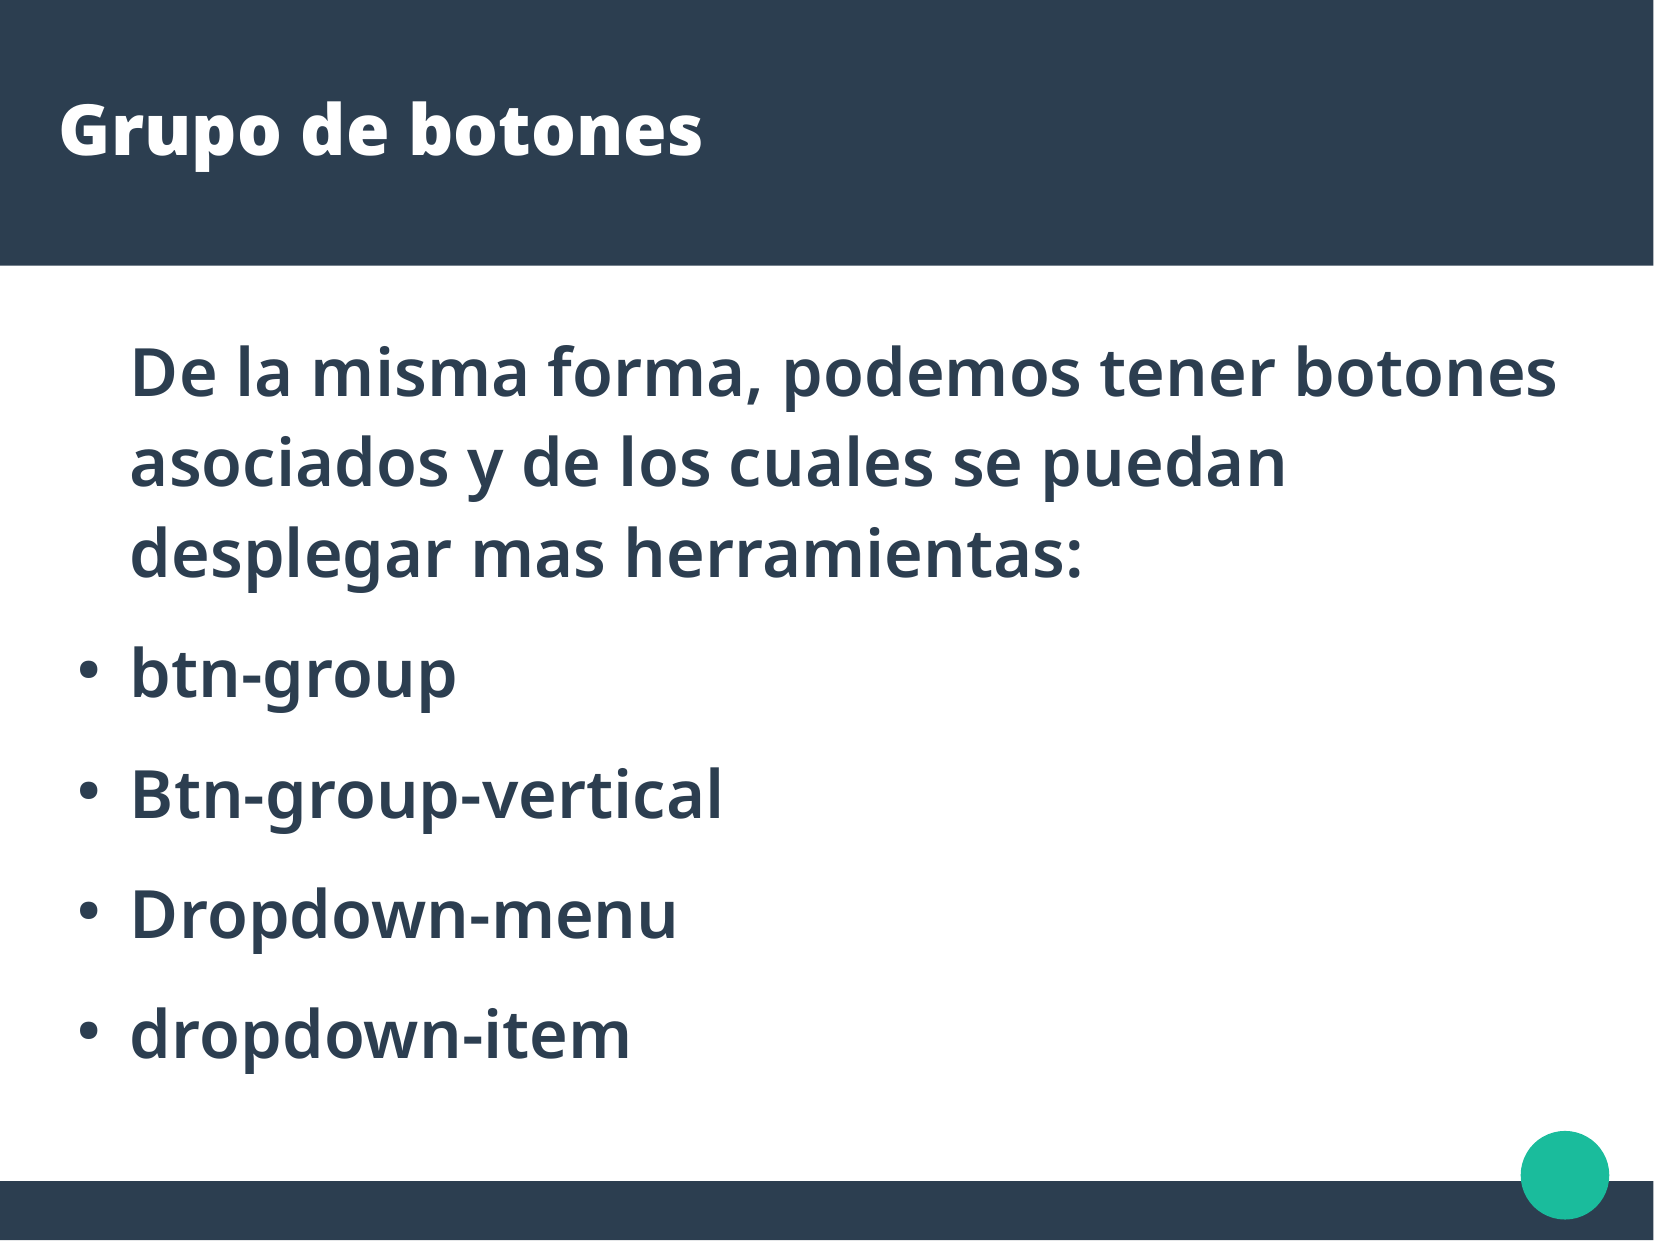

# Grupo de botones
De la misma forma, podemos tener botones asociados y de los cuales se puedan desplegar mas herramientas:
btn-group
Btn-group-vertical
Dropdown-menu
dropdown-item